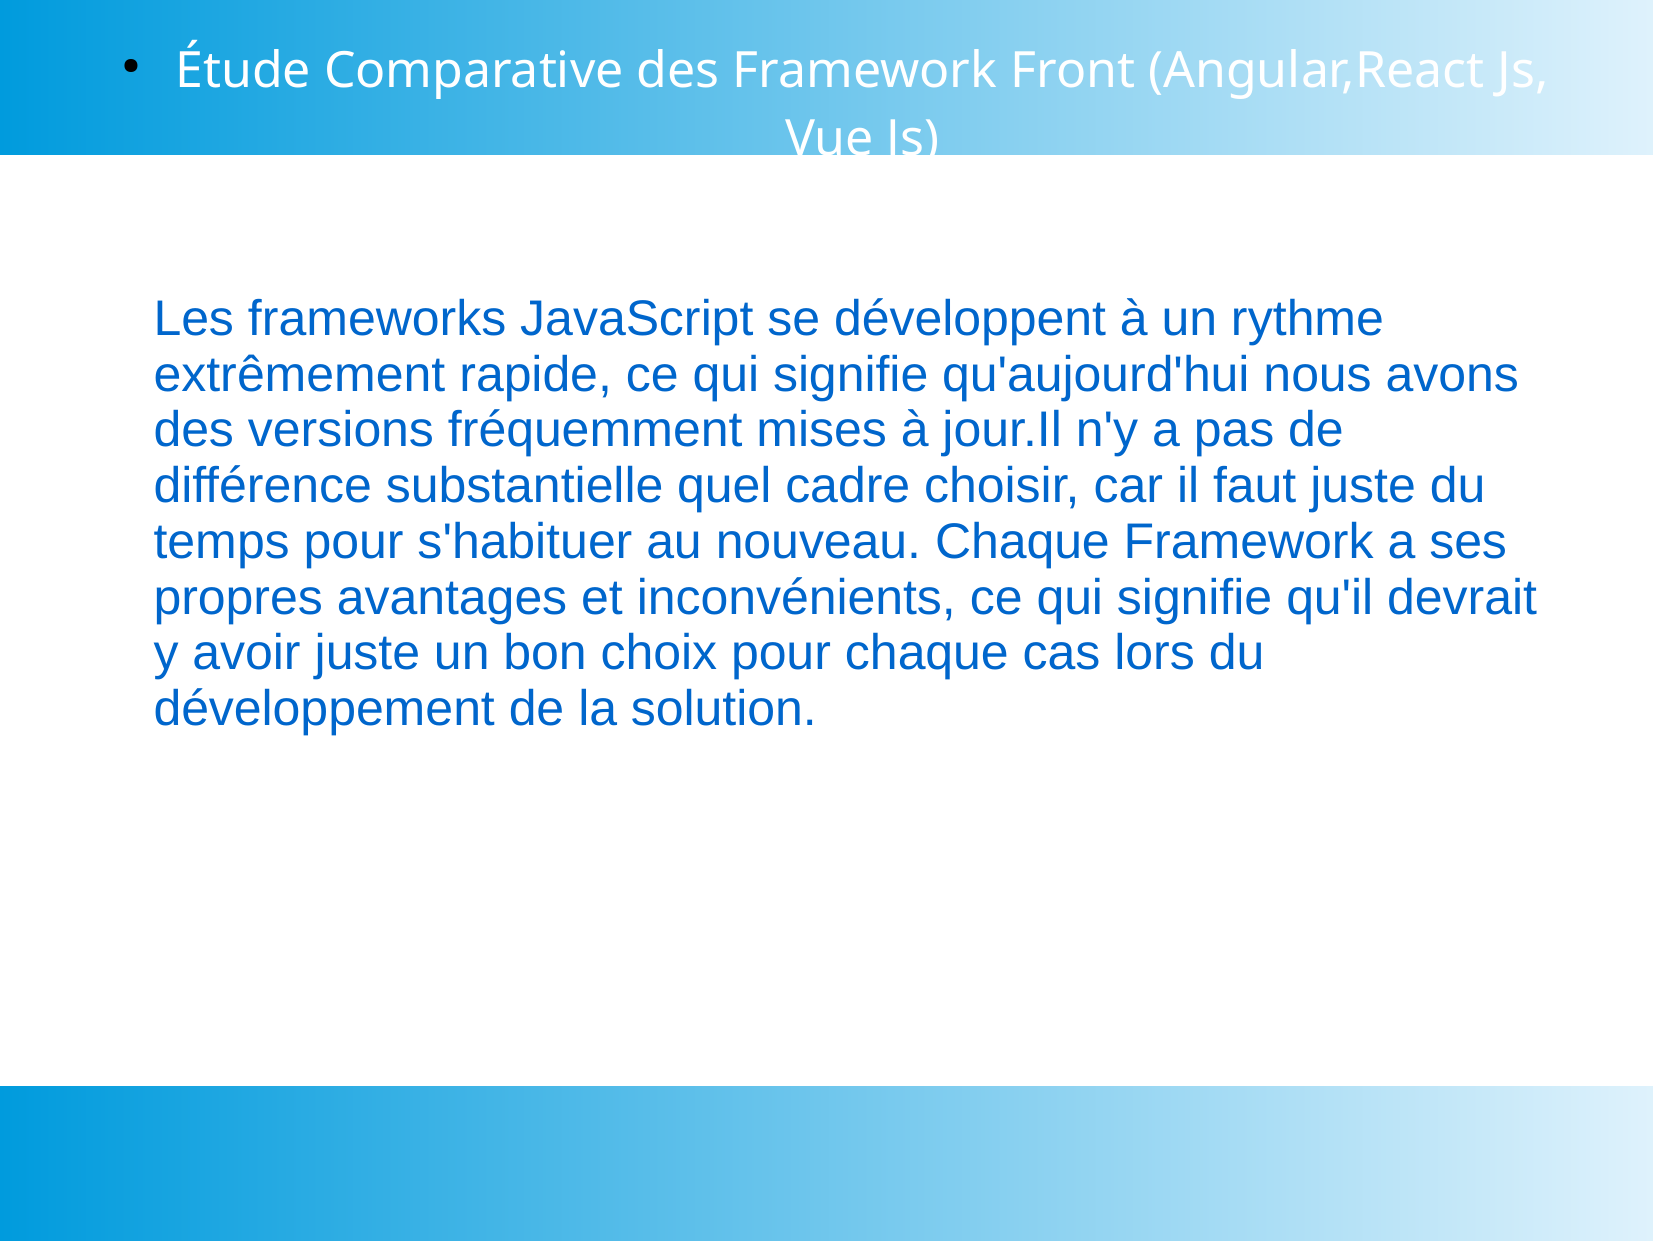

# Étude Comparative des Framework Front (Angular,React Js, Vue Js)
Les frameworks JavaScript se développent à un rythme extrêmement rapide, ce qui signifie qu'aujourd'hui nous avons des versions fréquemment mises à jour.Il n'y a pas de différence substantielle quel cadre choisir, car il faut juste du temps pour s'habituer au nouveau. Chaque Framework a ses propres avantages et inconvénients, ce qui signifie qu'il devrait y avoir juste un bon choix pour chaque cas lors du développement de la solution.